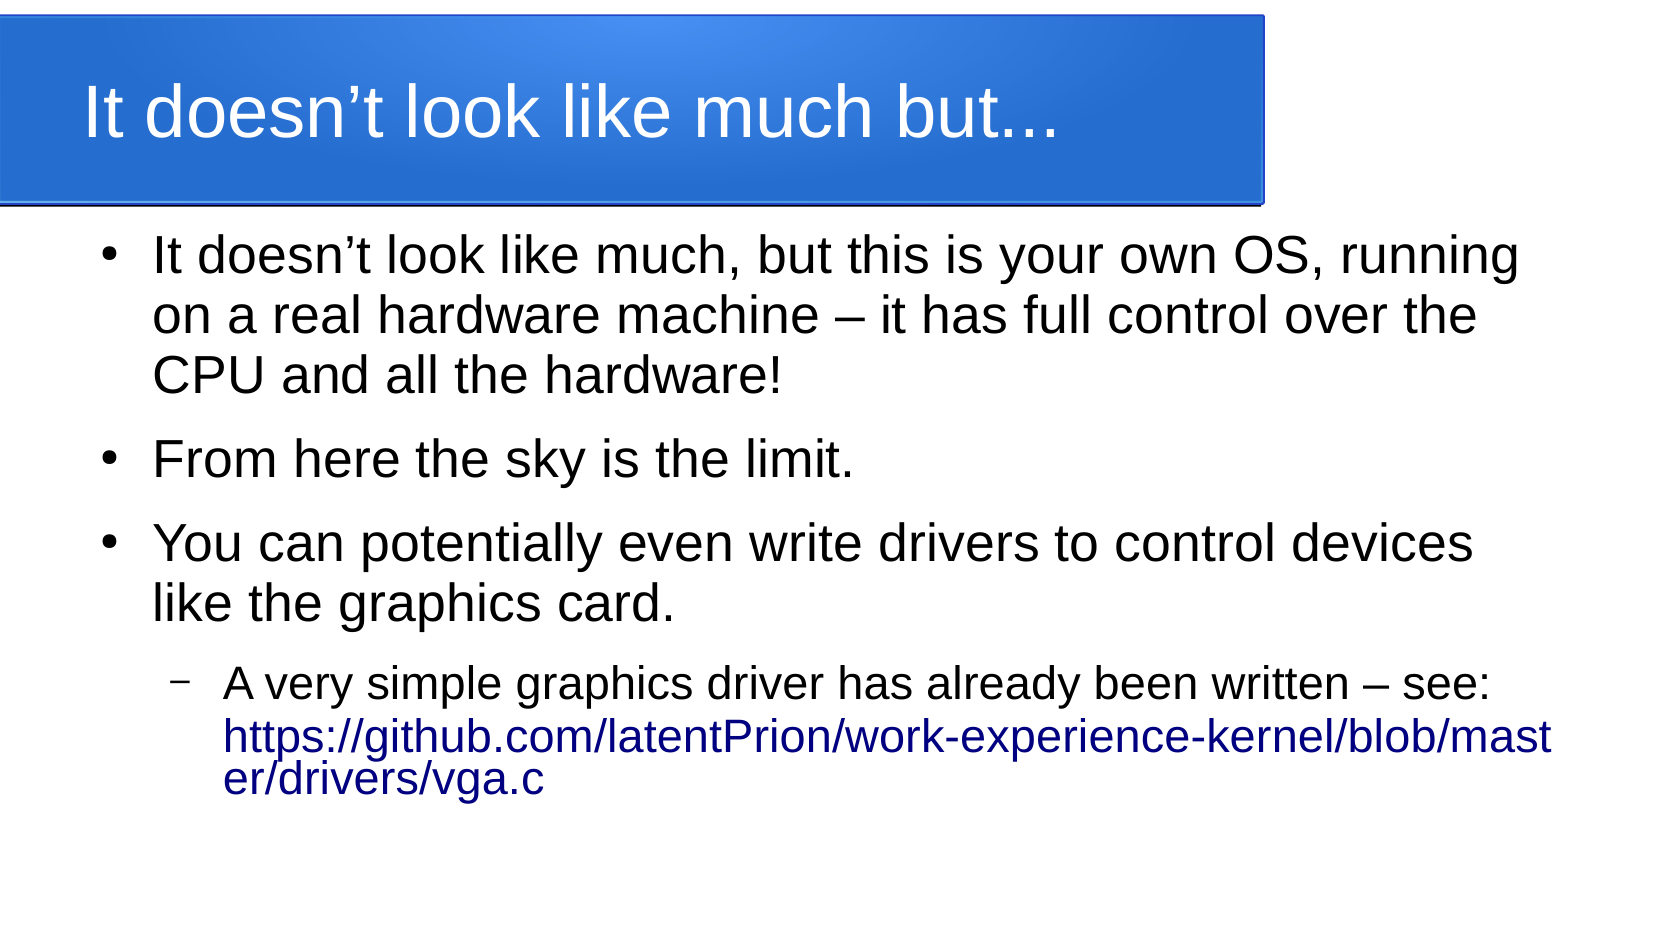

# It doesn’t look like much but...
It doesn’t look like much, but this is your own OS, running on a real hardware machine – it has full control over the CPU and all the hardware!
From here the sky is the limit.
You can potentially even write drivers to control devices like the graphics card.
A very simple graphics driver has already been written – see: https://github.com/latentPrion/work-experience-kernel/blob/master/drivers/vga.c